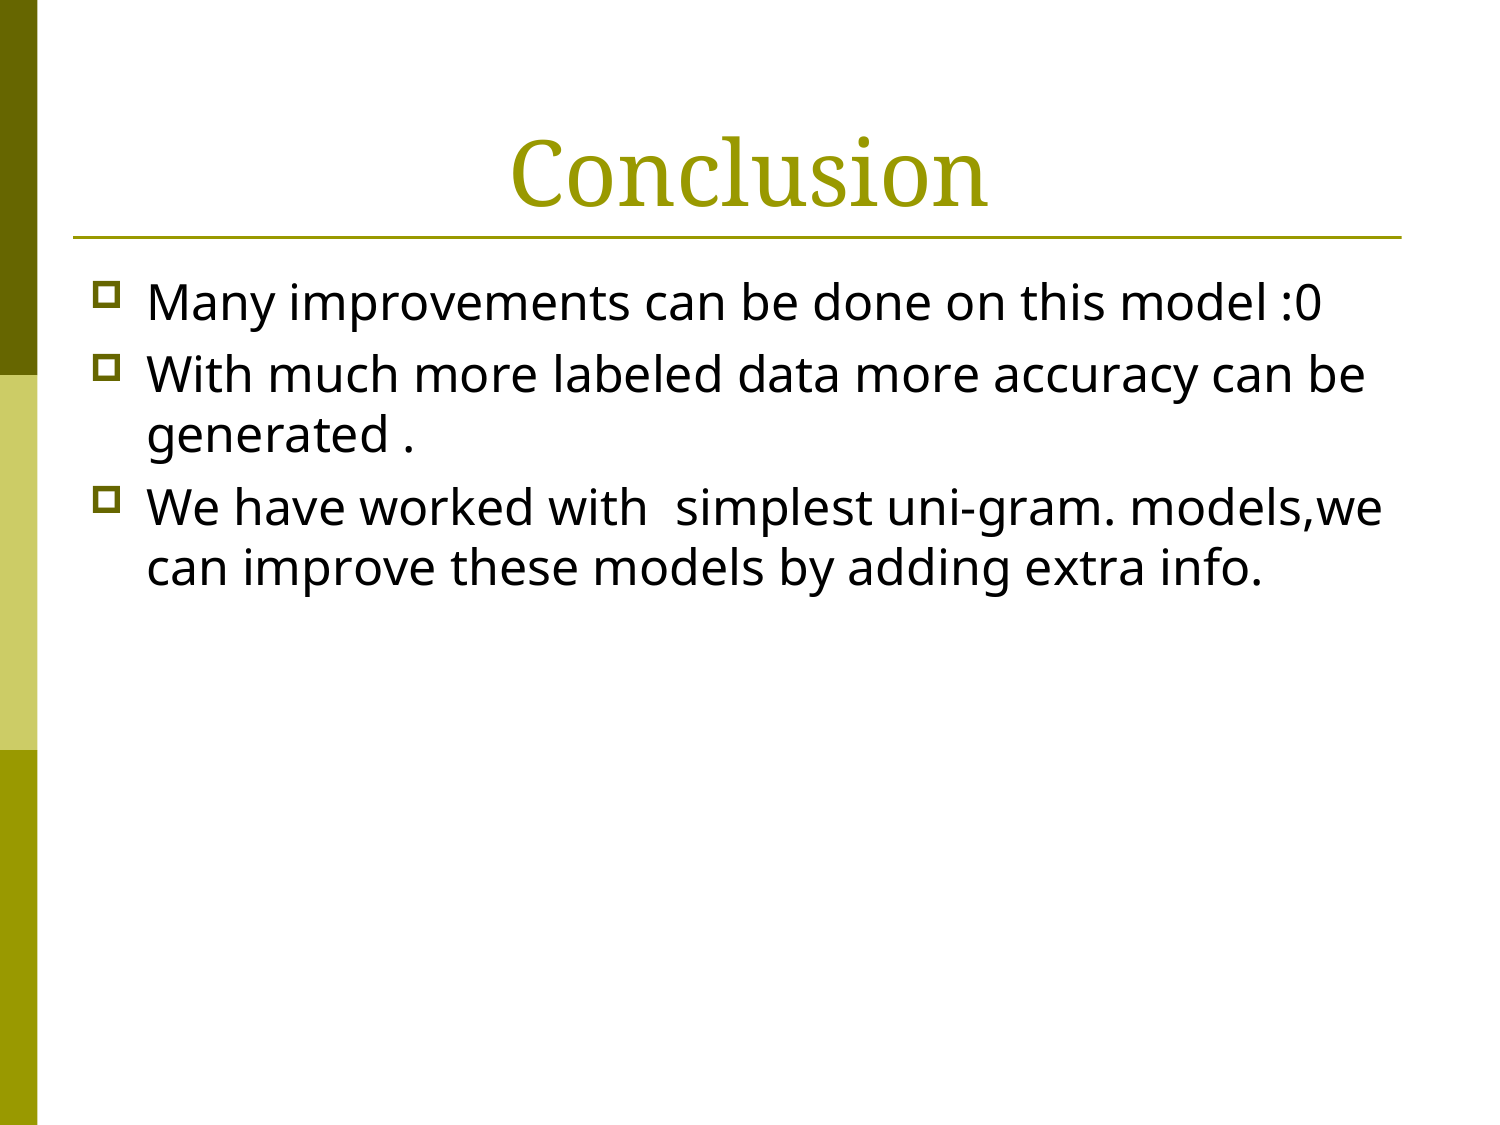

# Conclusion
Many improvements can be done on this model :0
With much more labeled data more accuracy can be generated .
We have worked with simplest uni-gram. models,we can improve these models by adding extra info.